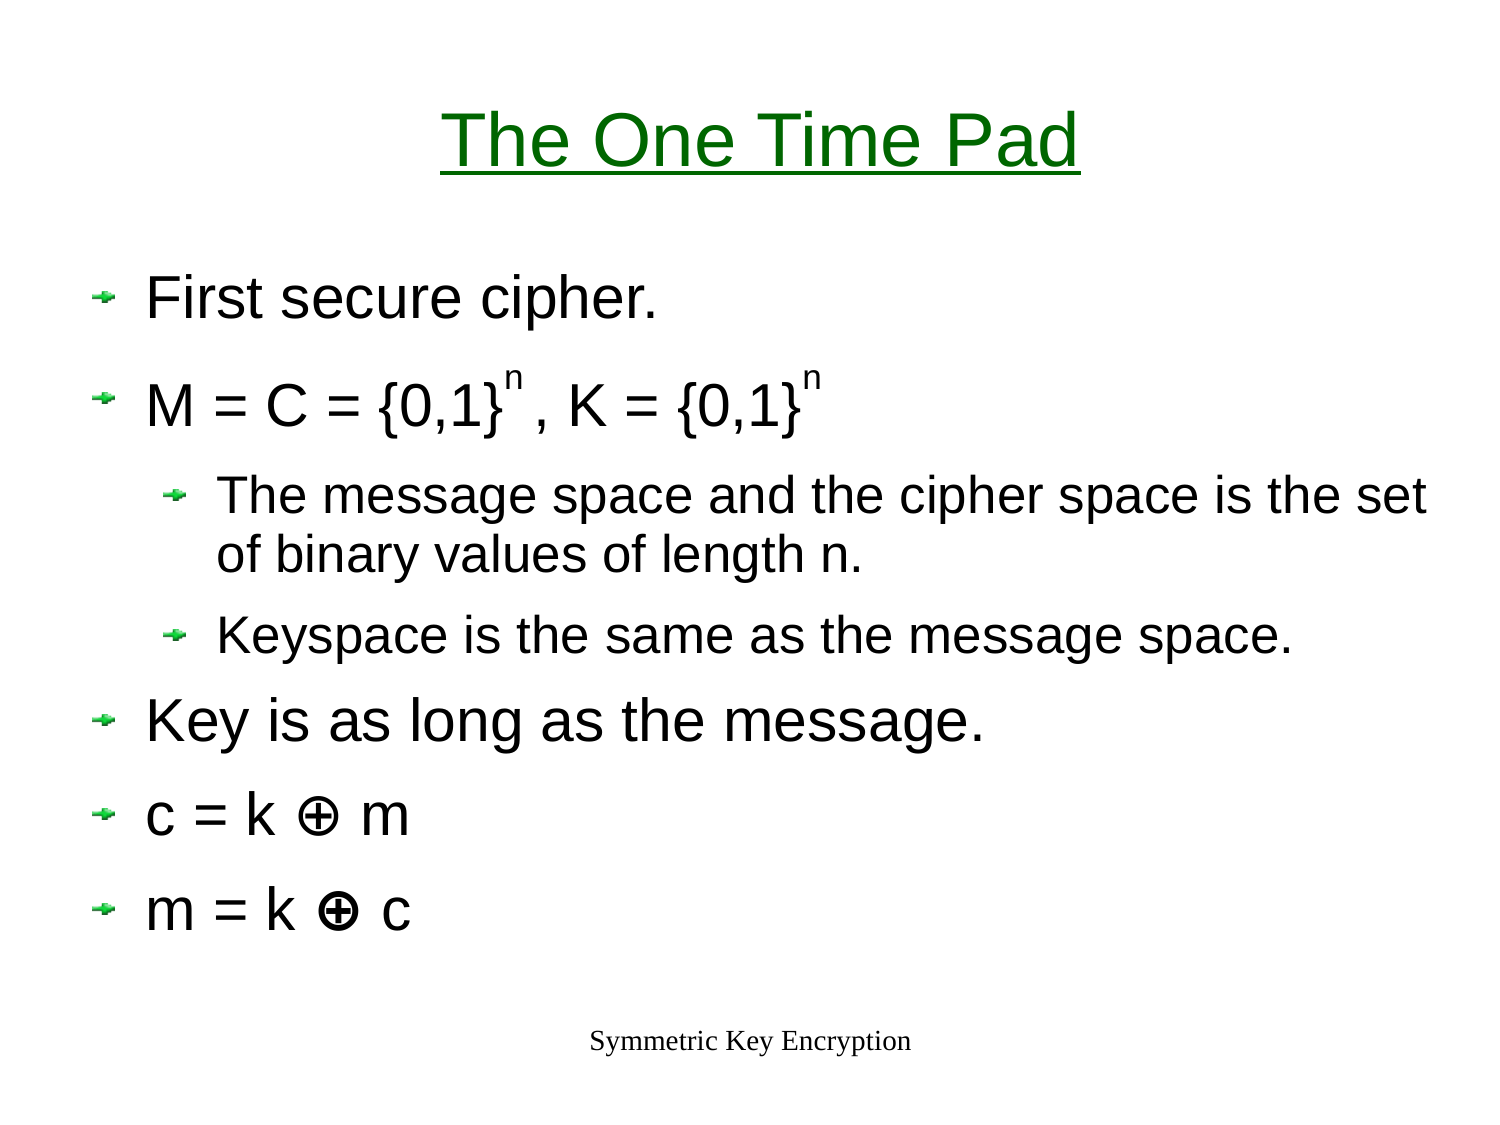

# The One Time Pad
First secure cipher.
M = C = {0,1}n , K = {0,1}n
The message space and the cipher space is the set of binary values of length n.
Keyspace is the same as the message space.
Key is as long as the message.
c = k ⊕ m
m = k ⊕ c
Symmetric Key Encryption